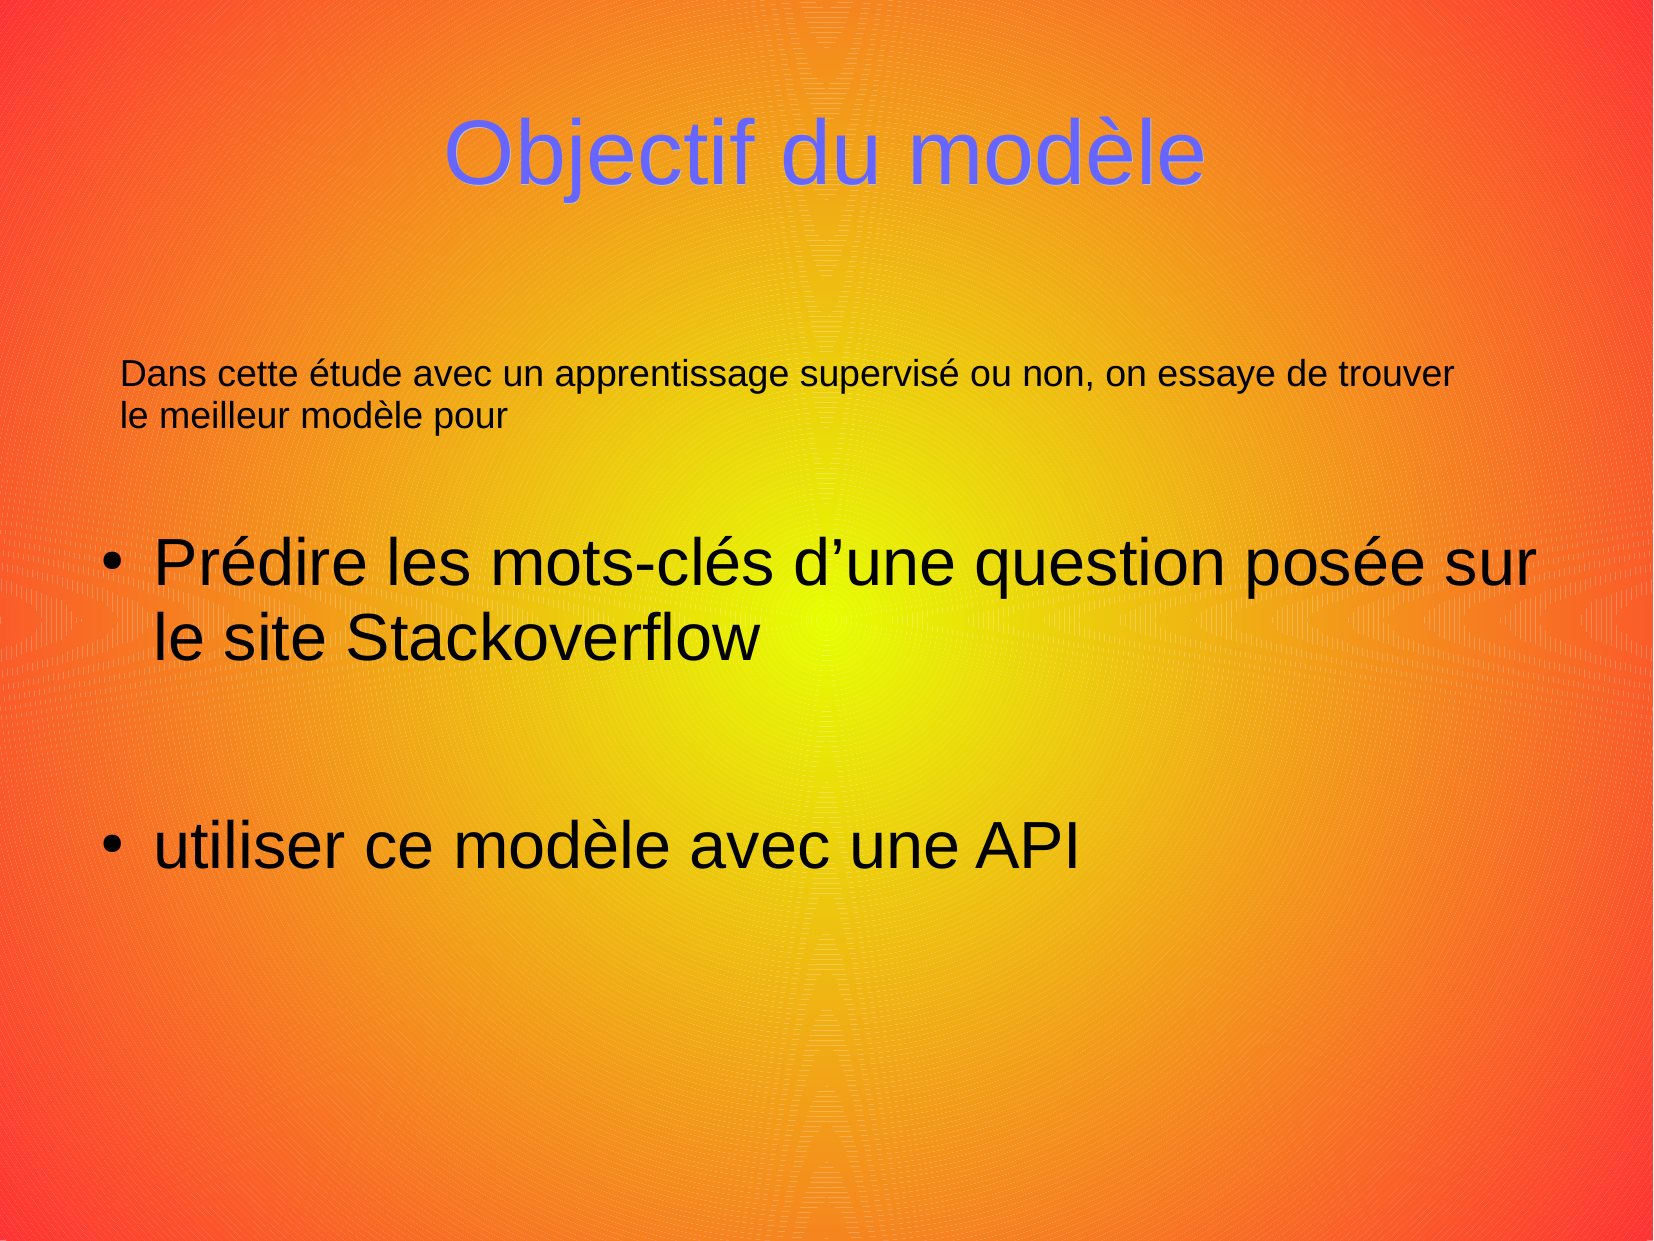

# Objectif du modèle
Dans cette étude avec un apprentissage supervisé ou non, on essaye de trouver le meilleur modèle pour
Prédire les mots-clés d’une question posée sur le site Stackoverflow
utiliser ce modèle avec une API